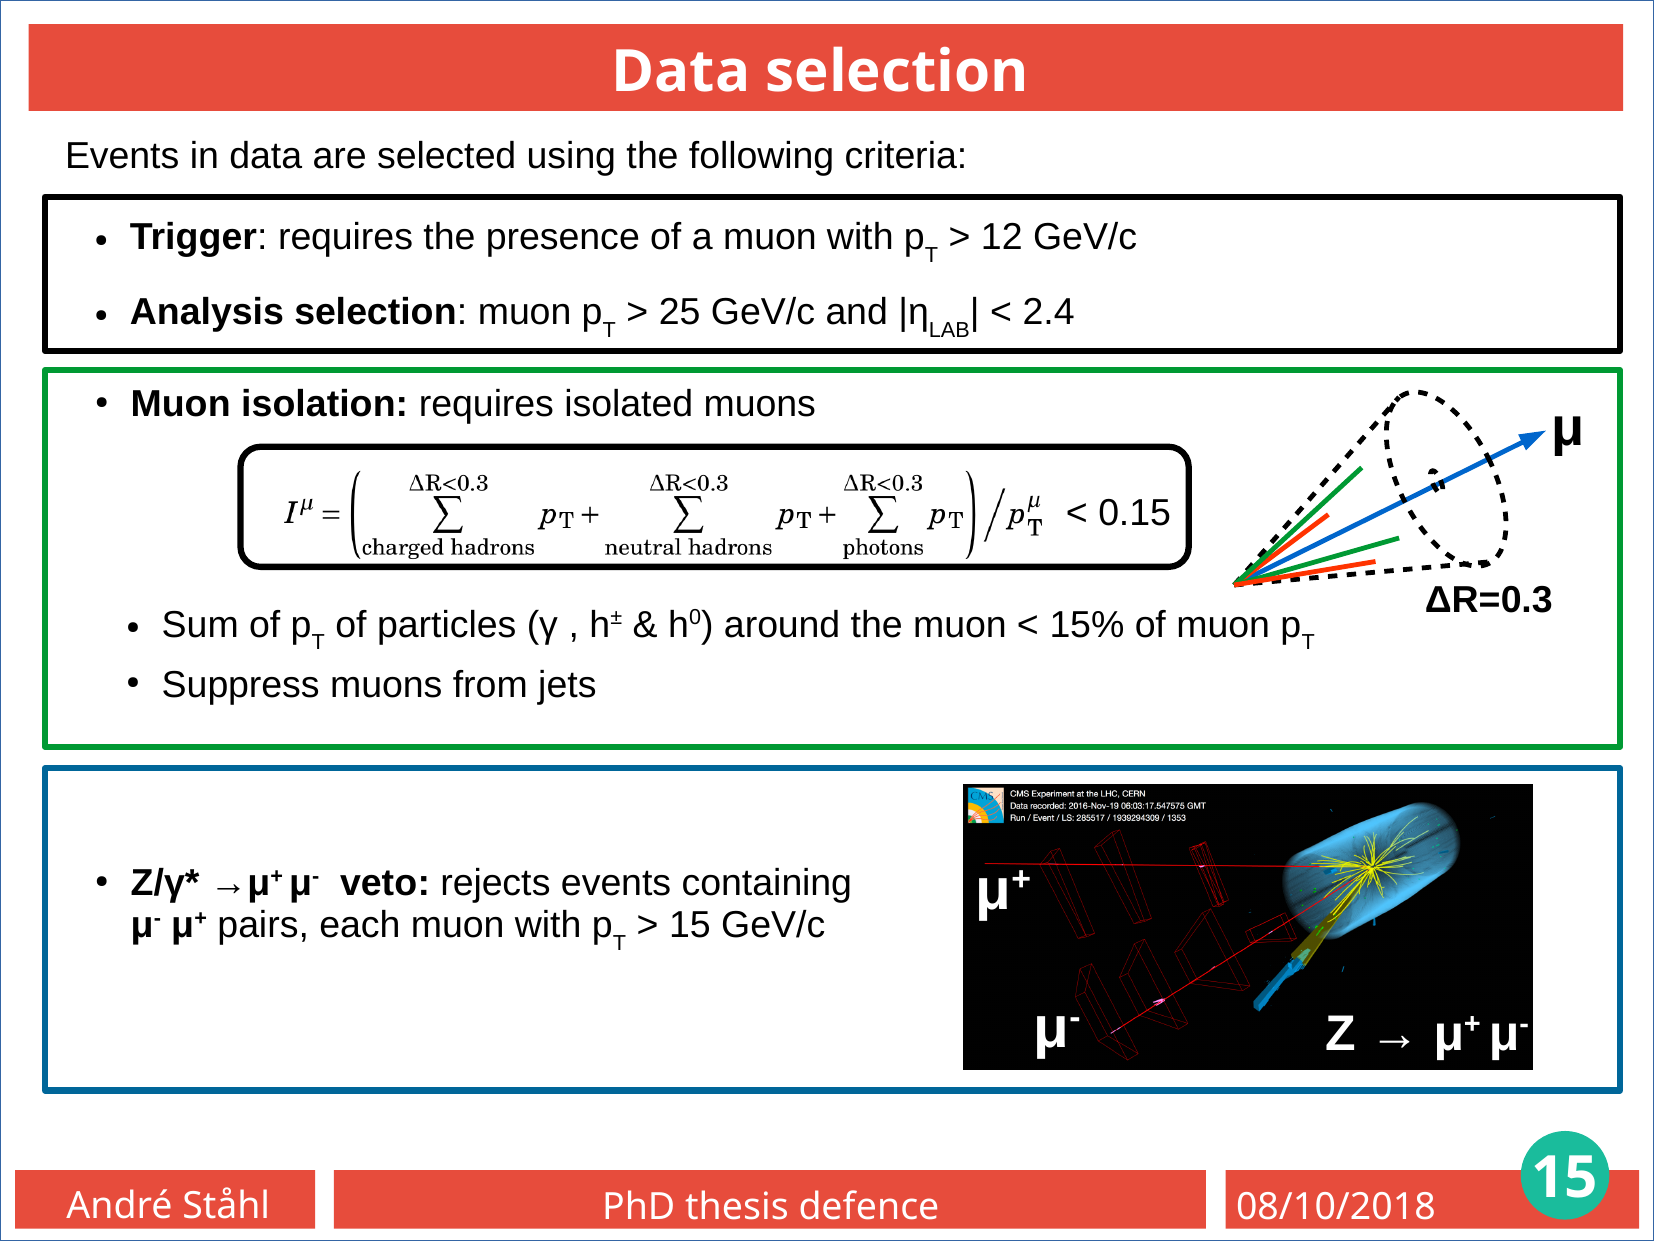

# Data selection
Events in data are selected using the following criteria:
Trigger: requires the presence of a muon with pT > 12 GeV/c
Analysis selection: muon pT > 25 GeV/c and |ηLAB| < 2.4
Muon isolation: requires isolated muons
μ
< 0.15
ΔR=0.3
Sum of pT of particles (γ , h± & h0) around the muon < 15% of muon pT
Suppress muons from jets
μ+
Z → μ+ μ-
μ-
Z/γ* →μ+ μ- veto: rejects events containing μ- μ+ pairs, each muon with pT > 15 GeV/c
15
08/10/2018